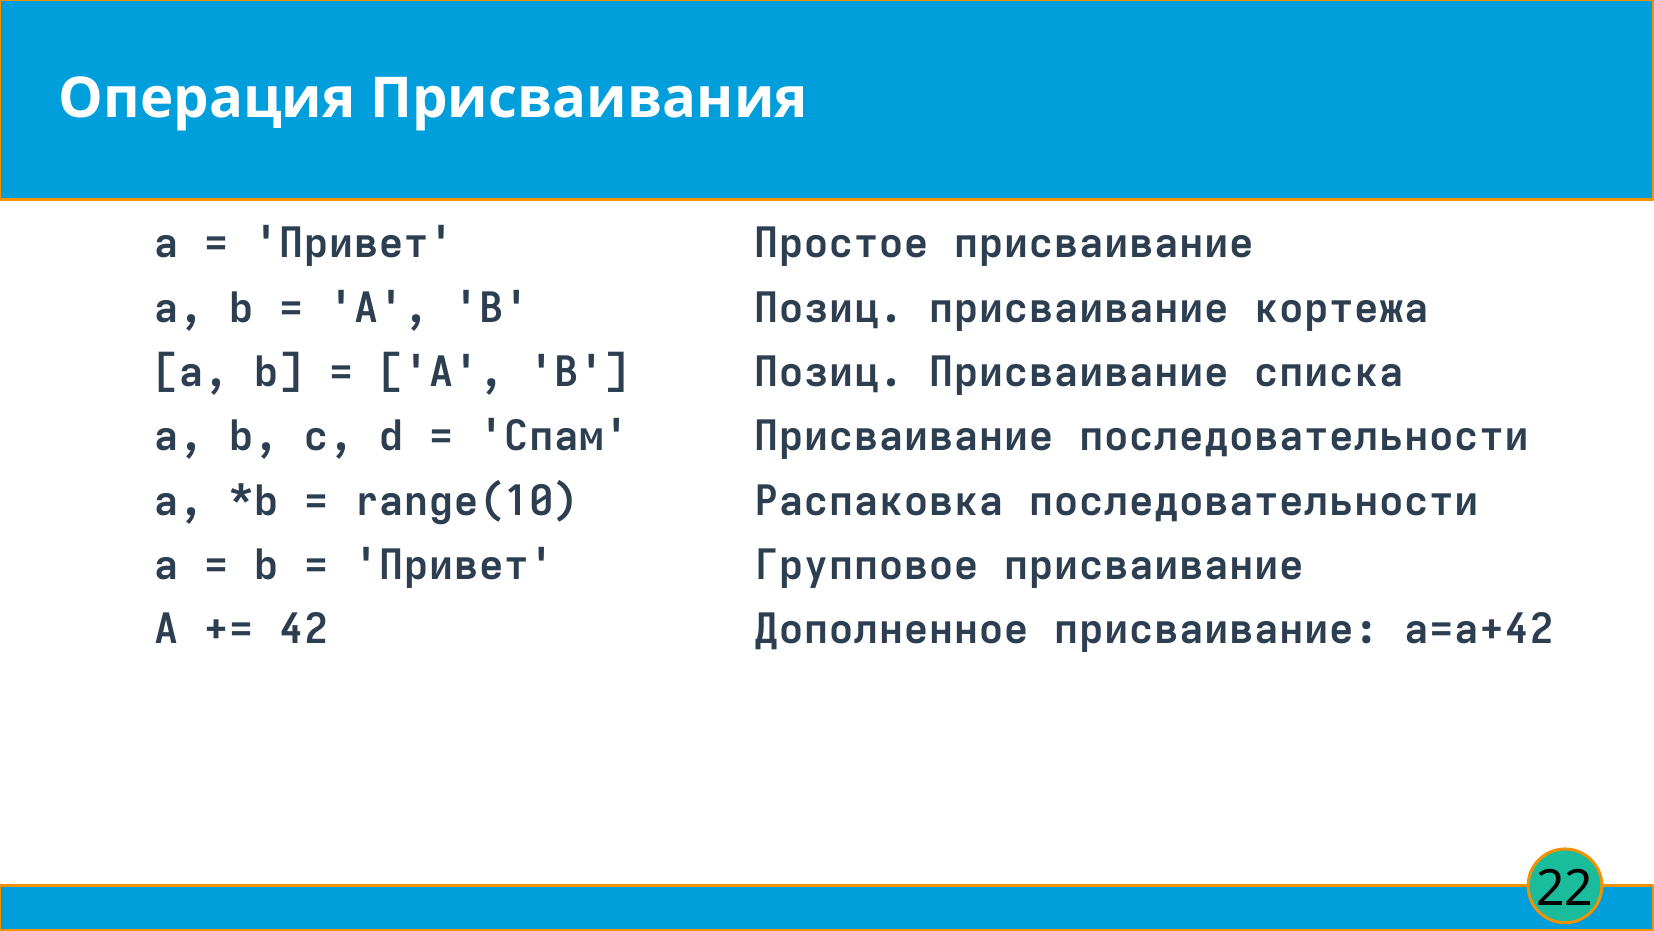

# Операция Присваивания
a = 'Привет'				Простое присваивание
a, b = 'A', 'B'			Позиц. присваивание кортежа
[a, b] = ['A', 'B']		Позиц. Присваивание списка
a, b, c, d = 'Спам'		Присваивание последовательности
a, *b = range(10)			Распаковка последовательности
a = b = 'Привет'			Групповое присваивание
A += 42						Дополненное присваивание: a=a+42